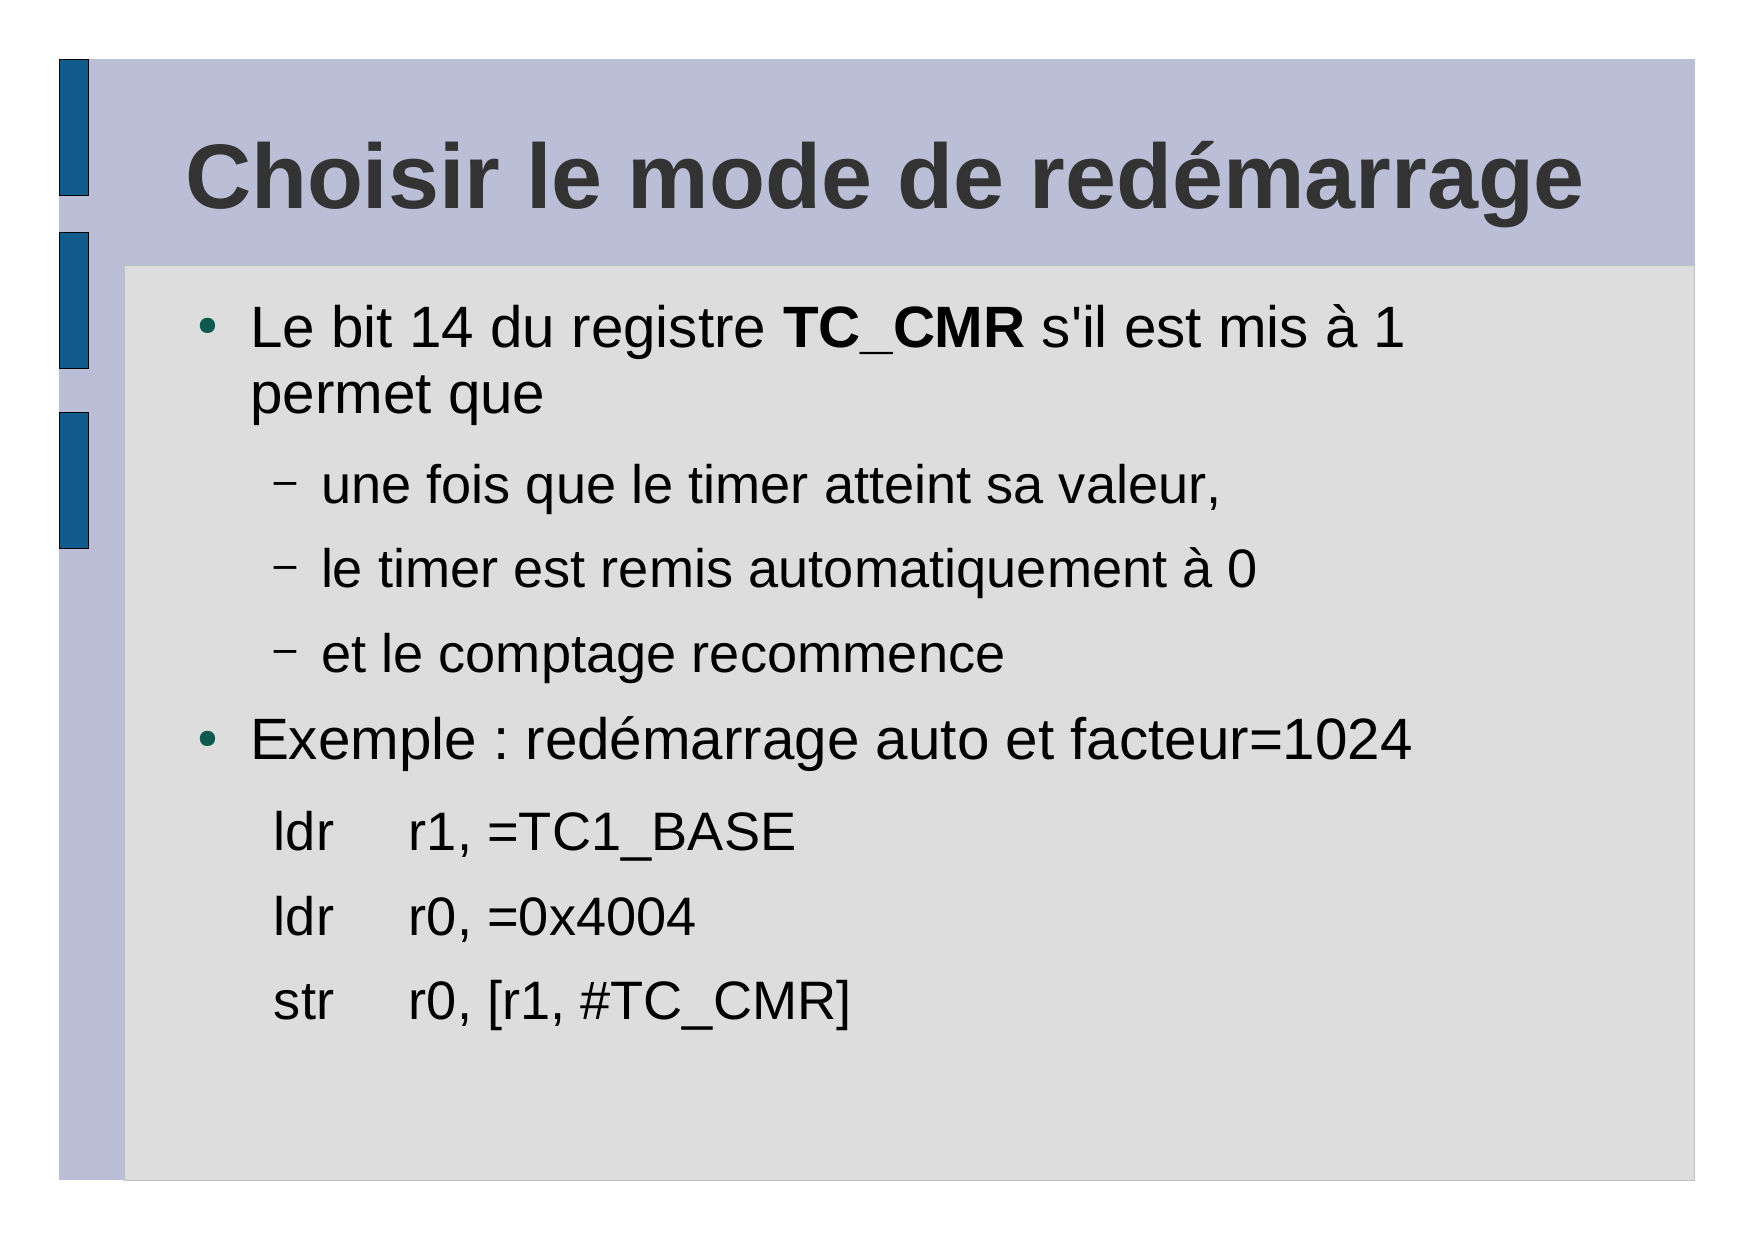

# Choisir le mode de redémarrage
Le bit 14 du registre TC_CMR s'il est mis à 1 permet que
une fois que le timer atteint sa valeur,
le timer est remis automatiquement à 0
et le comptage recommence
Exemple : redémarrage auto et facteur=1024
ldr r1, =TC1_BASE
ldr r0, =0x4004
str r0, [r1, #TC_CMR]